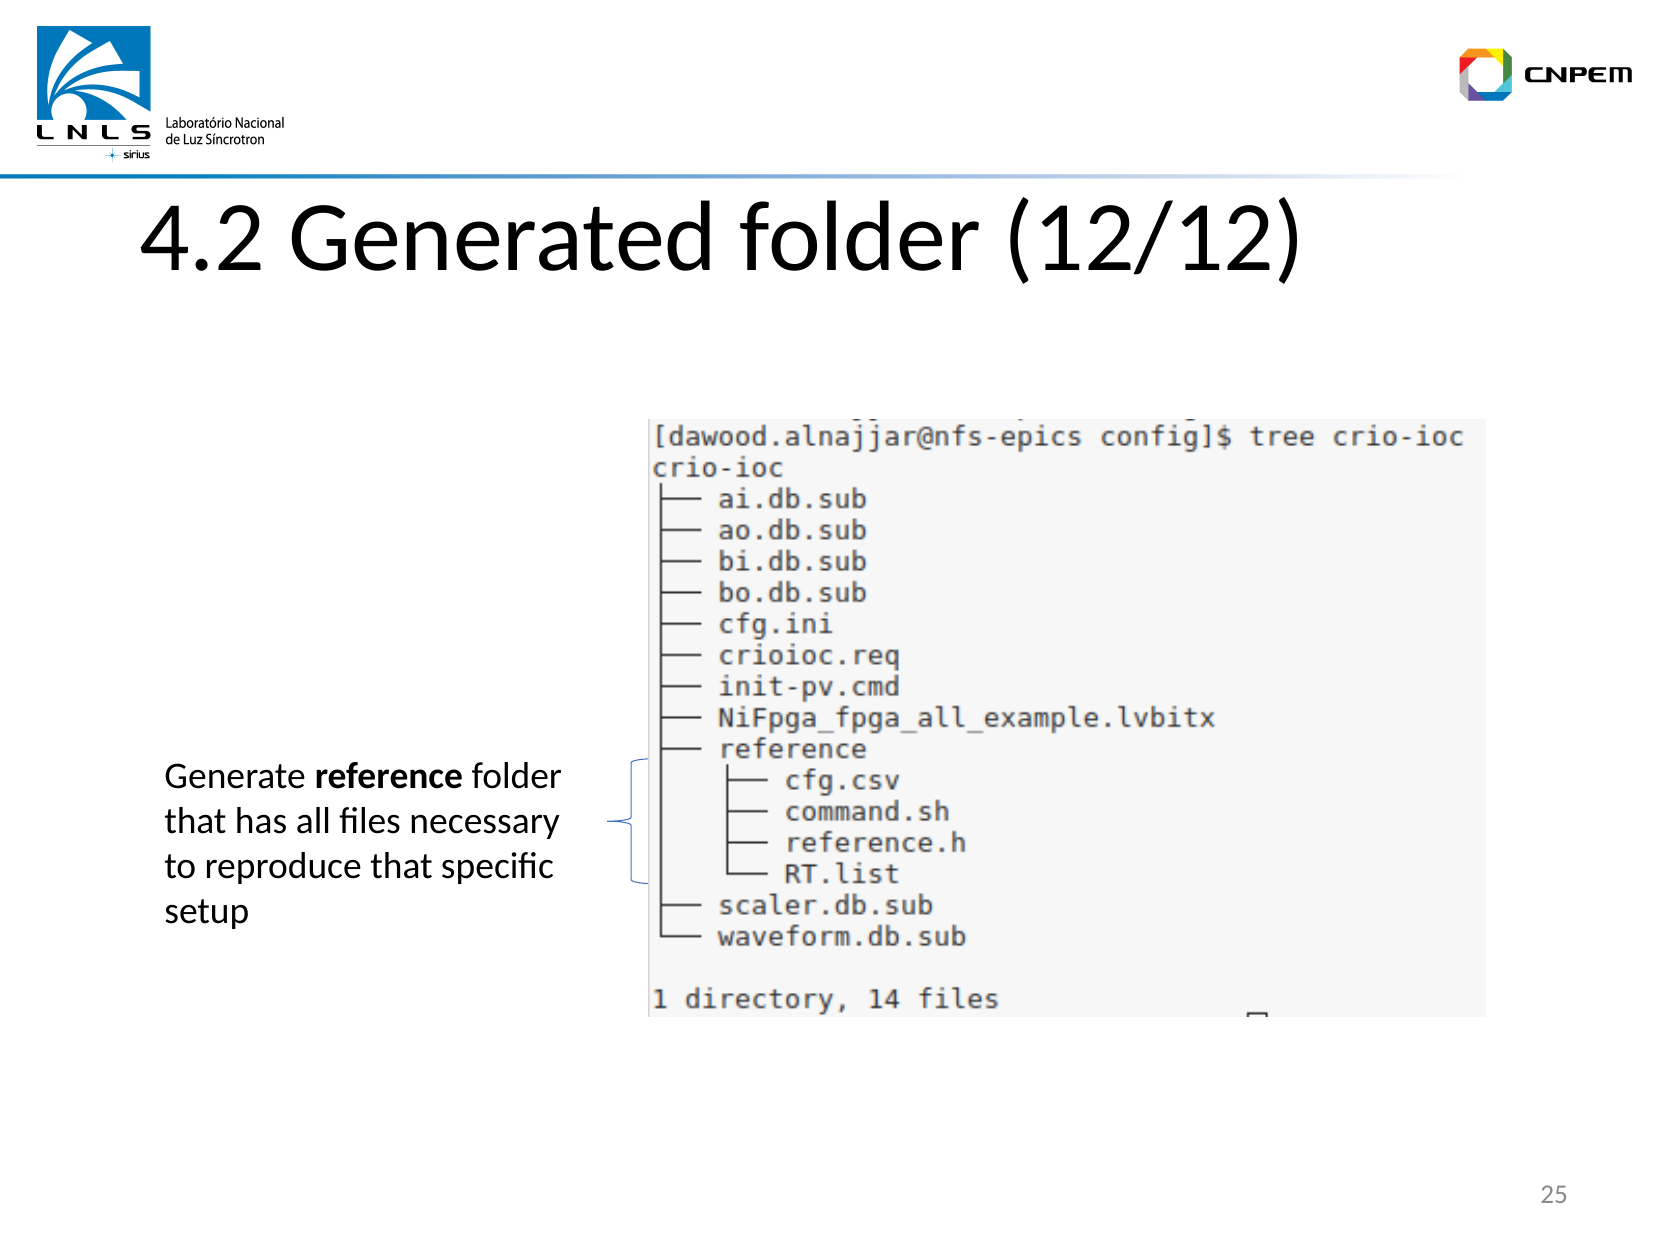

4.2 Generated folder (12/12)
Generate reference folder that has all files necessary to reproduce that specific setup
25